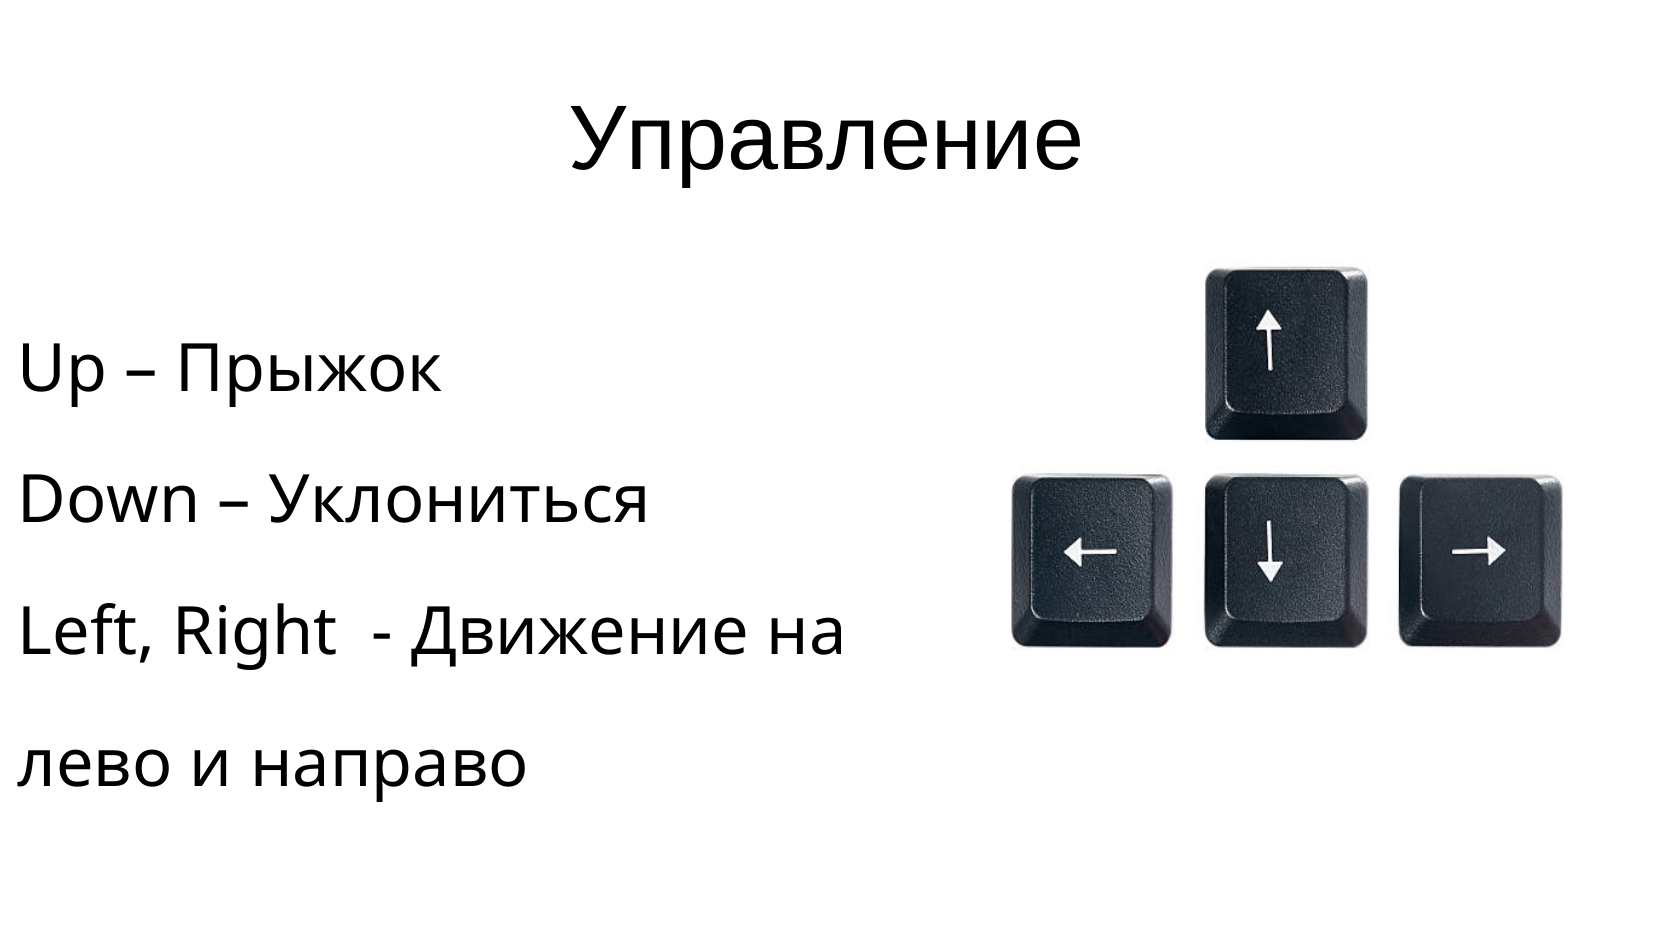

# Управление
Up – Прыжок
Down – Уклониться
Left, Right - Движение на лево и направо